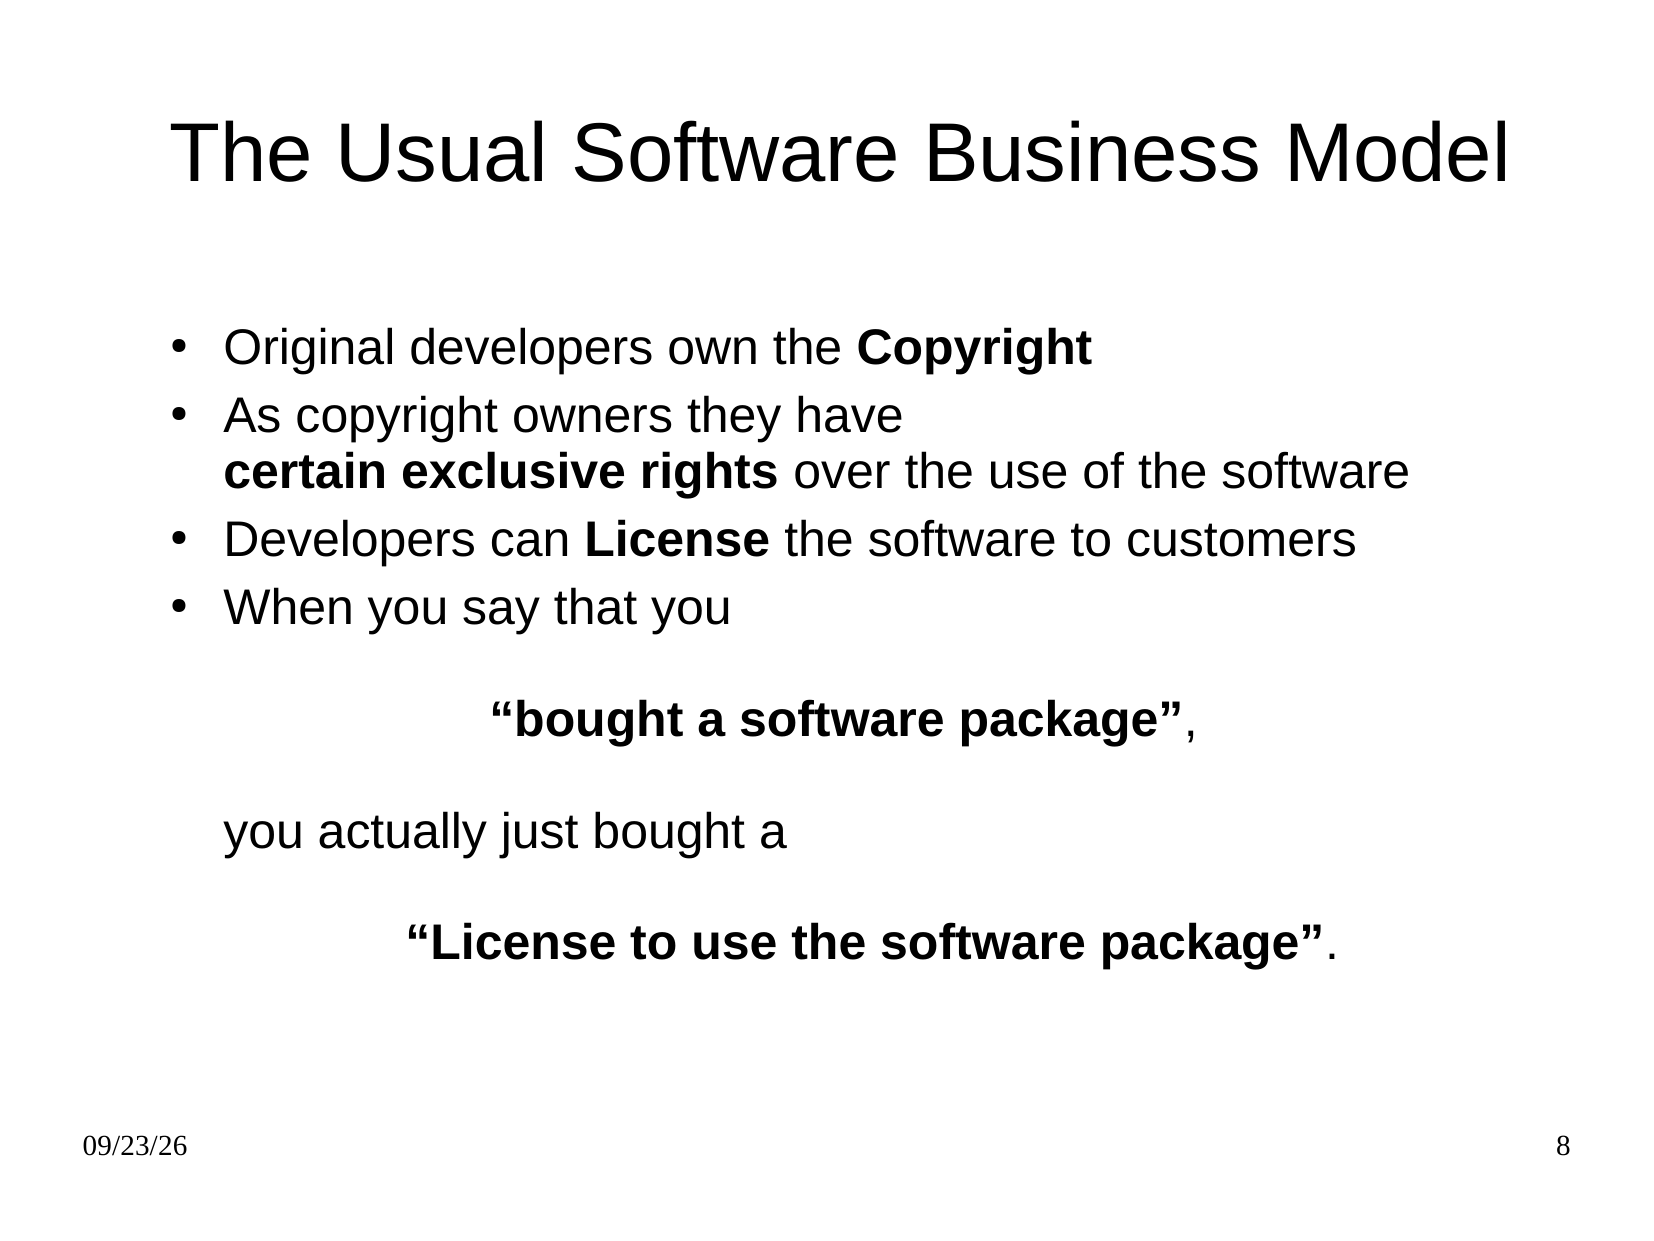

# The Usual Software Business Model
Original developers own the Copyright
As copyright owners they have
certain exclusive rights over the use of the software
Developers can License the software to customers
When you say that you
 “bought a software package”,
you actually just bought a
 “License to use the software package”.
8